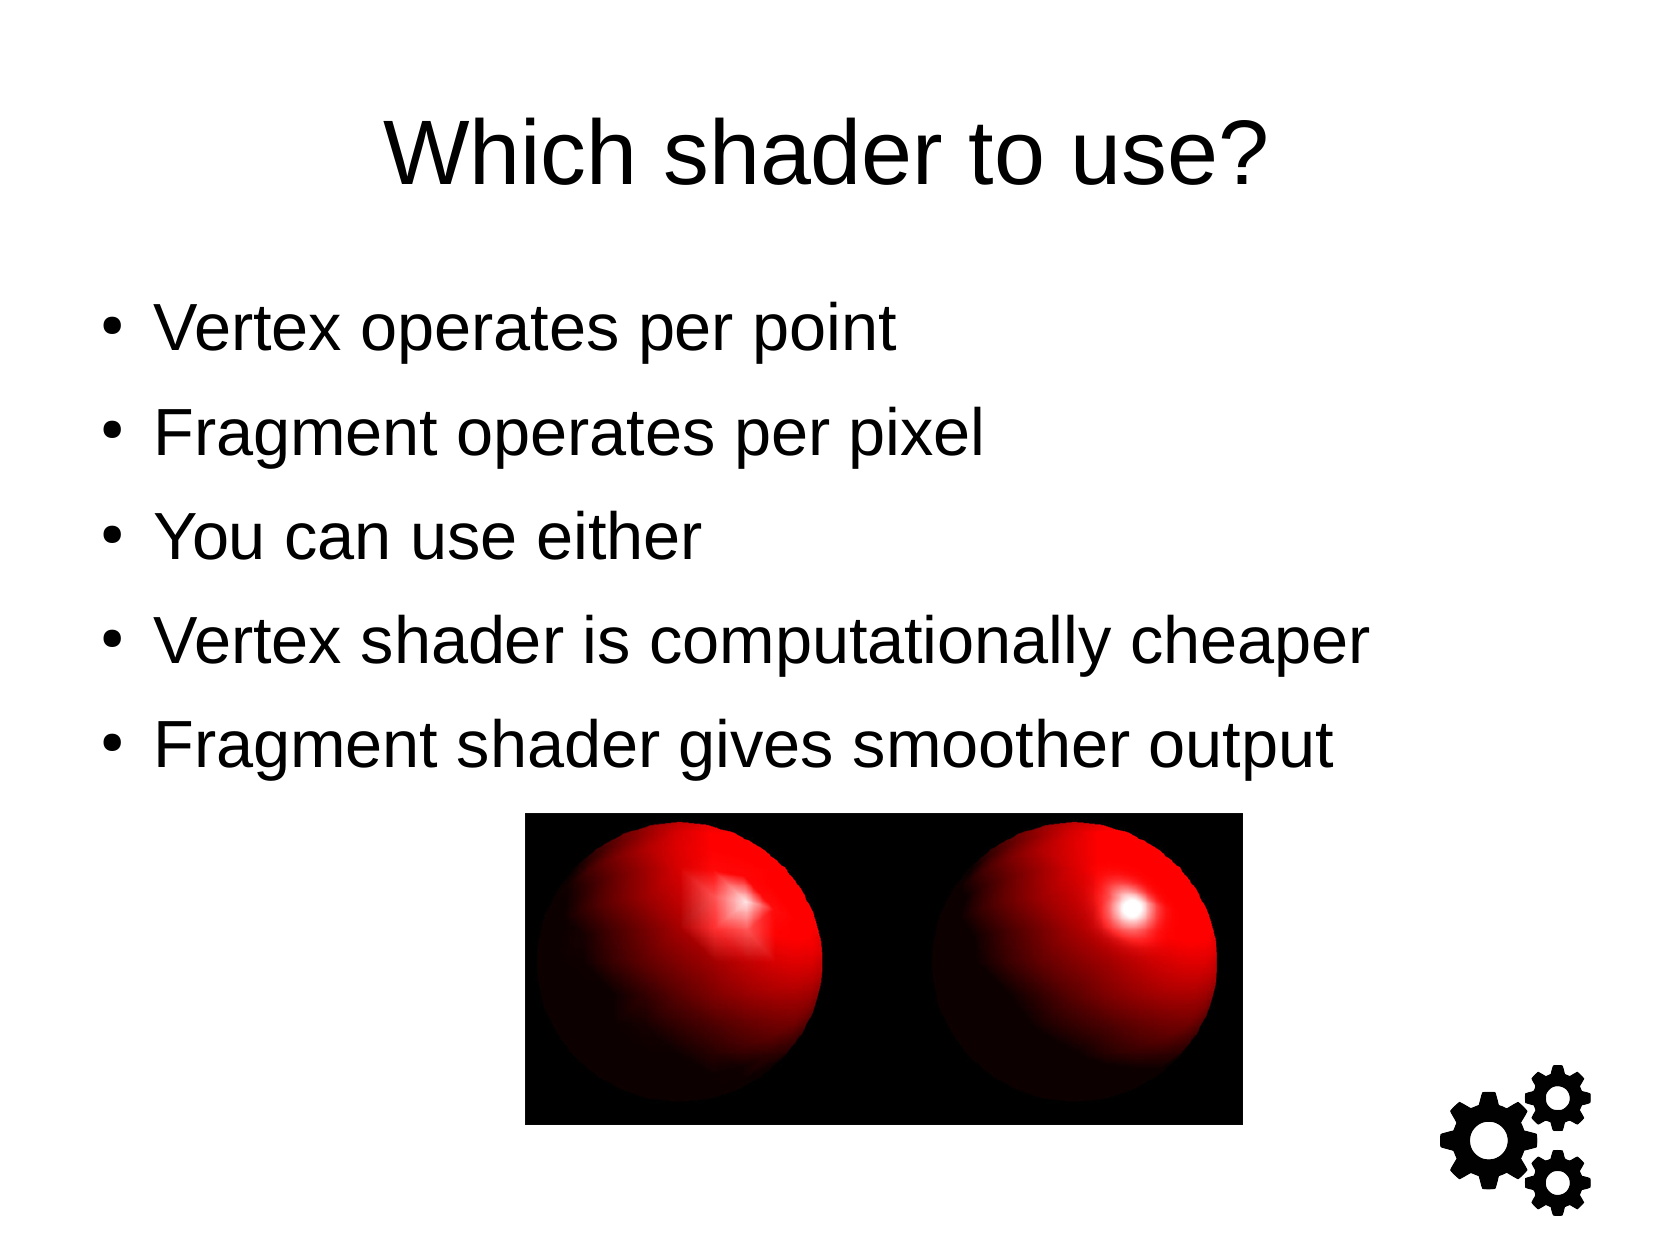

# Which shader to use?
Vertex operates per point
Fragment operates per pixel
You can use either
Vertex shader is computationally cheaper
Fragment shader gives smoother output